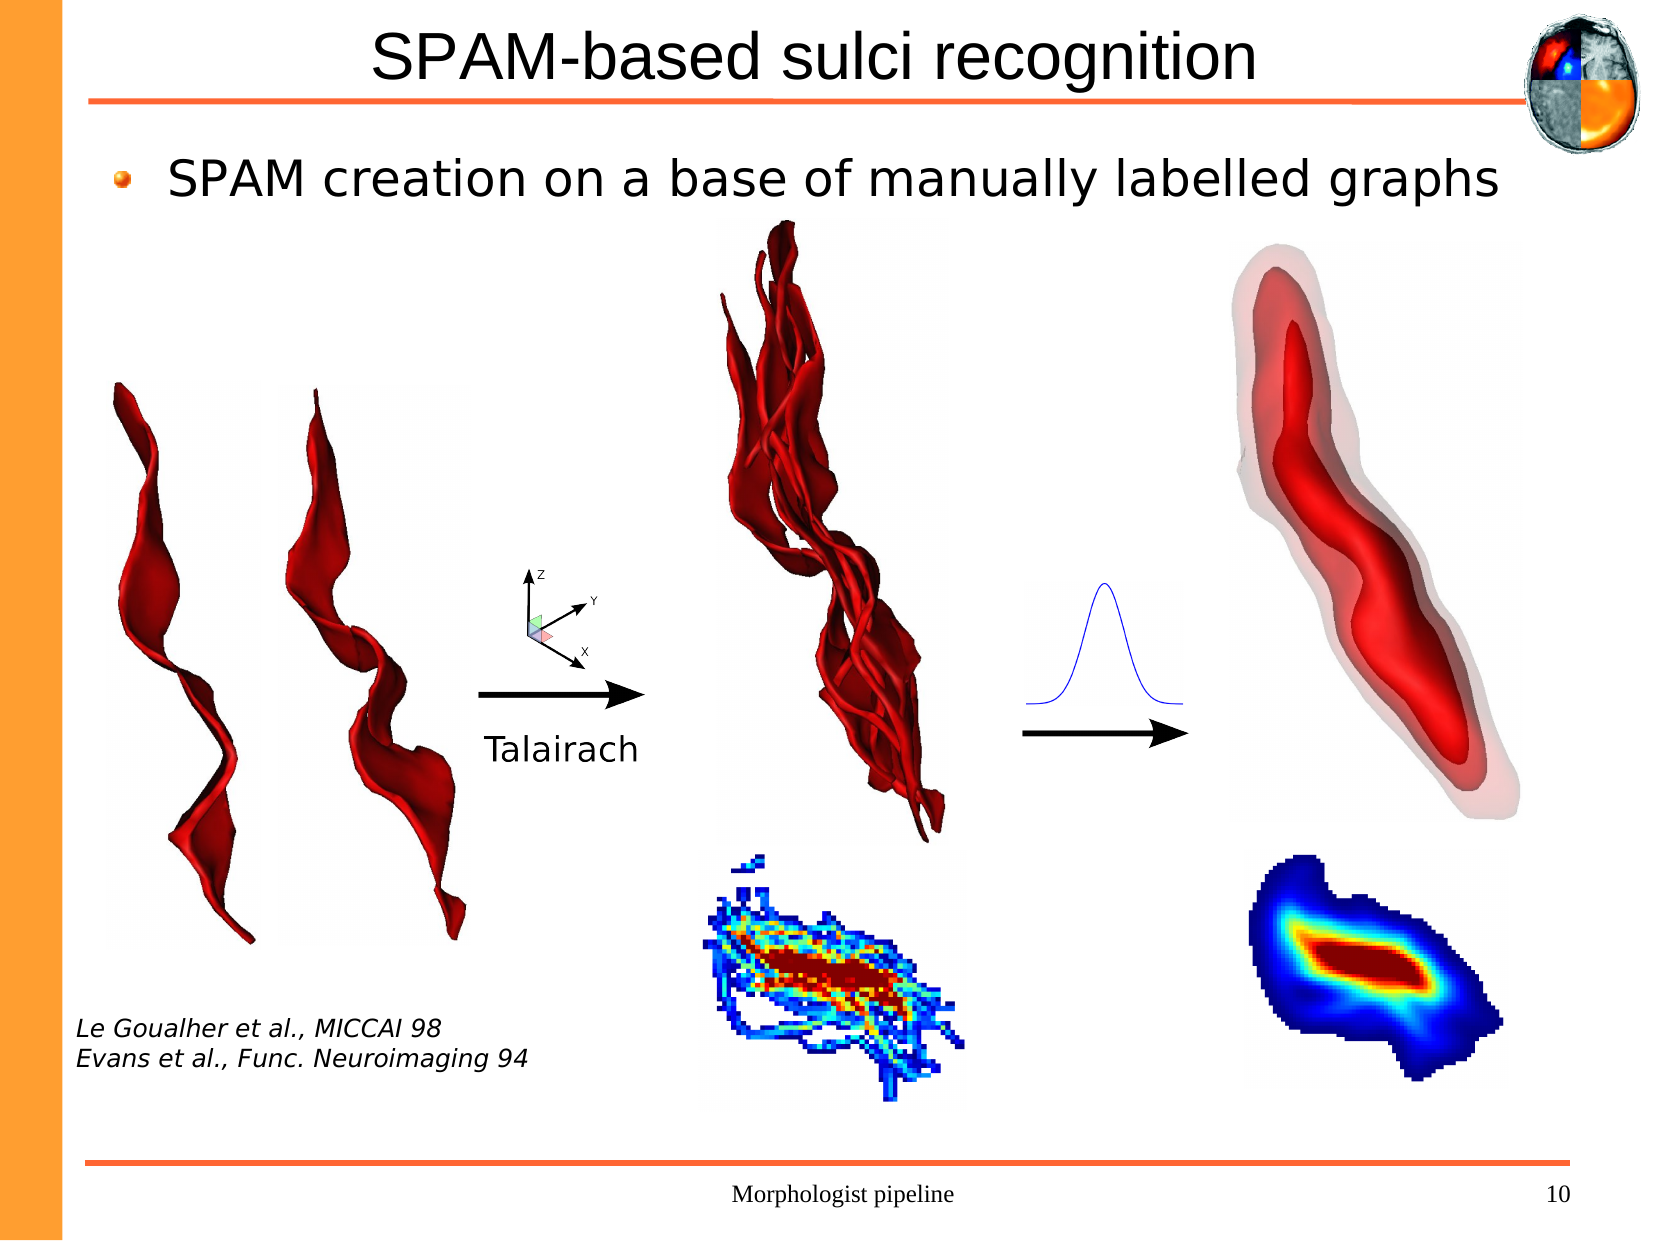

Statistical Probabilistic Anatomy Map (SPAM)‏
# SPAM-based sulci recognition
SPAM creation on a base of manually labelled graphs
Le Goualher et al., MICCAI 98
Evans et al., Func. Neuroimaging 94
Morphologist pipeline
10